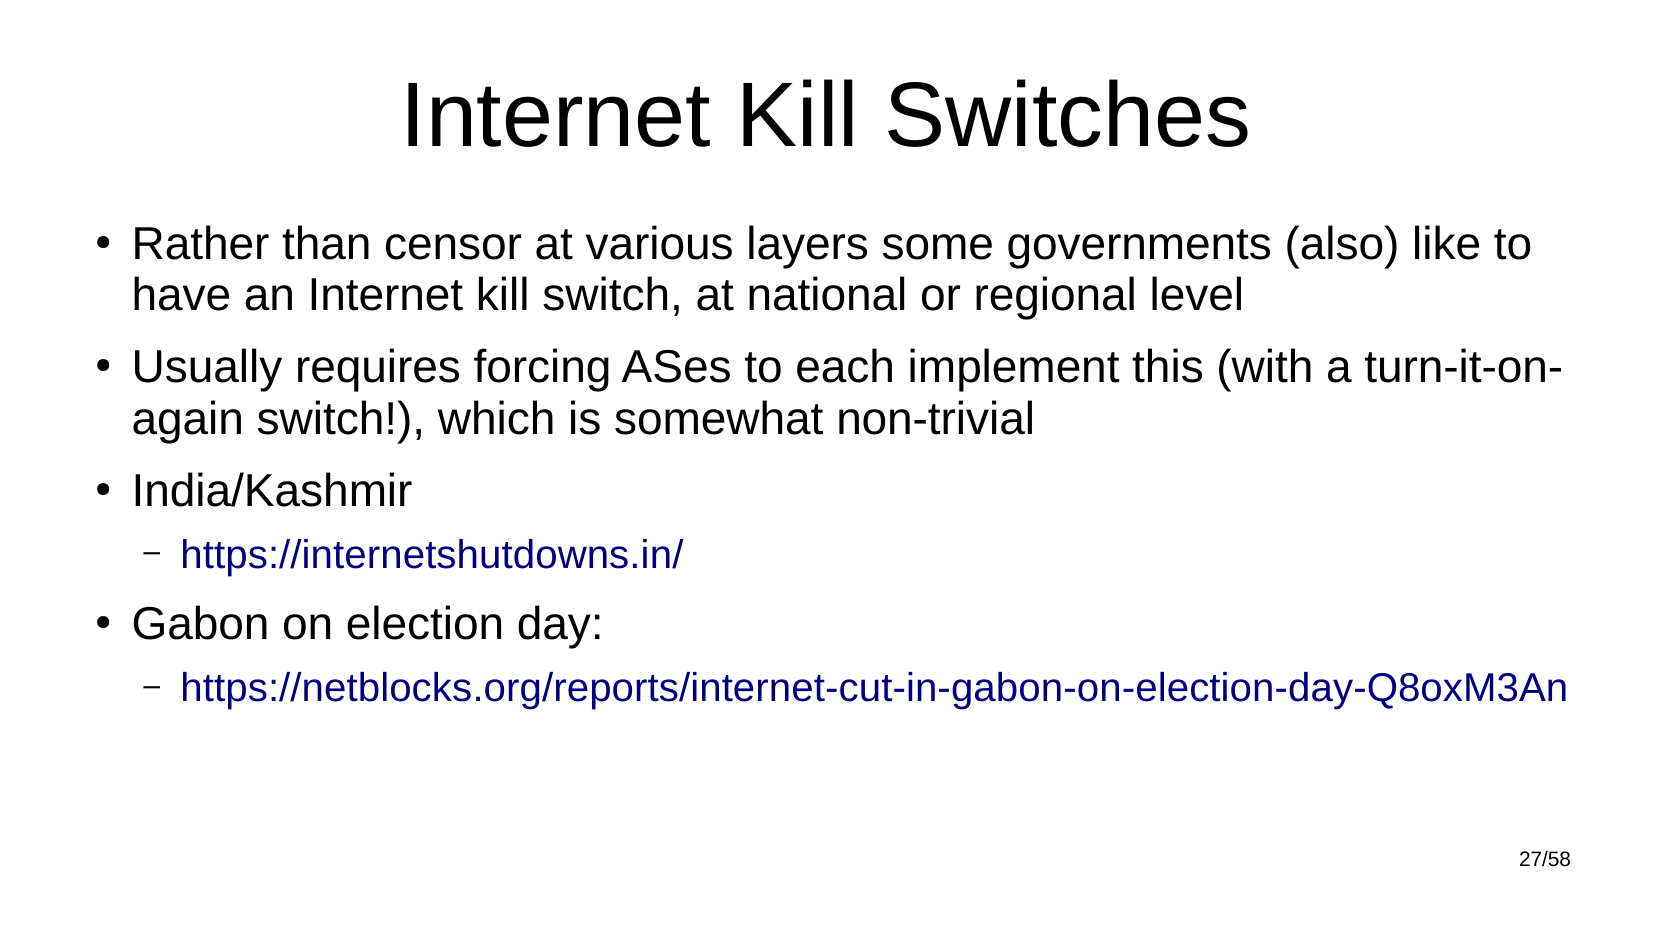

# Internet Kill Switches
Rather than censor at various layers some governments (also) like to have an Internet kill switch, at national or regional level
Usually requires forcing ASes to each implement this (with a turn-it-on-again switch!), which is somewhat non-trivial
India/Kashmir
https://internetshutdowns.in/
Gabon on election day:
https://netblocks.org/reports/internet-cut-in-gabon-on-election-day-Q8oxM3An
27